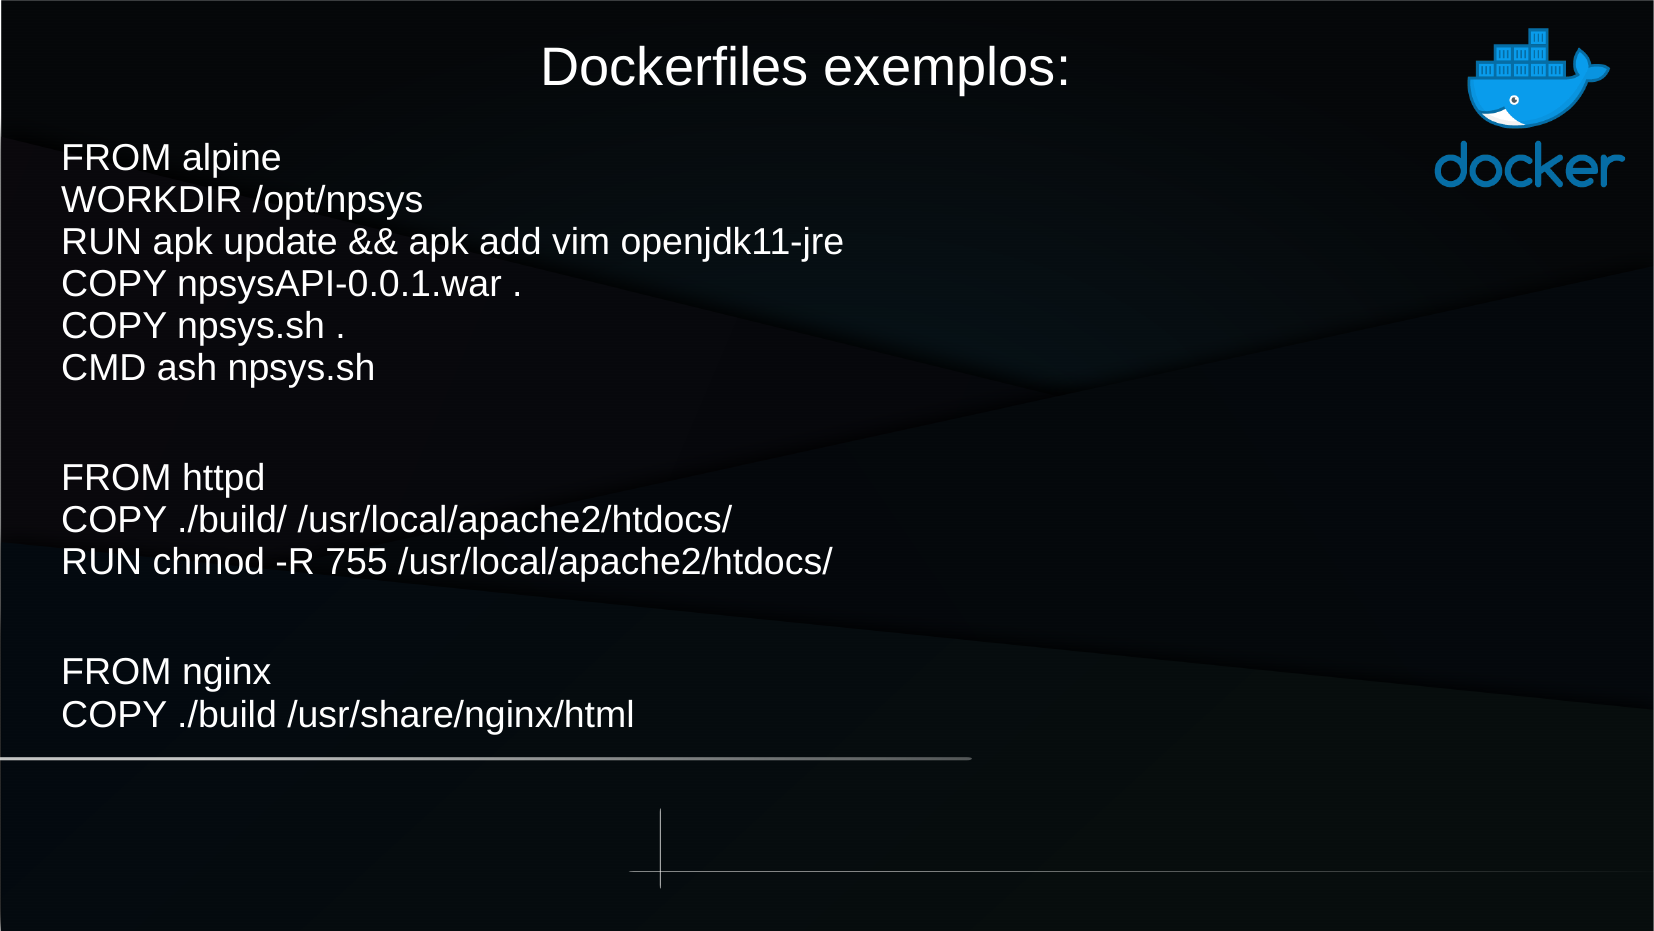

Dockerfiles exemplos:
FROM alpine
WORKDIR /opt/npsys
RUN apk update && apk add vim openjdk11-jre
COPY npsysAPI-0.0.1.war .
COPY npsys.sh .
CMD ash npsys.sh
FROM httpd
COPY ./build/ /usr/local/apache2/htdocs/
RUN chmod -R 755 /usr/local/apache2/htdocs/
FROM nginx
COPY ./build /usr/share/nginx/html